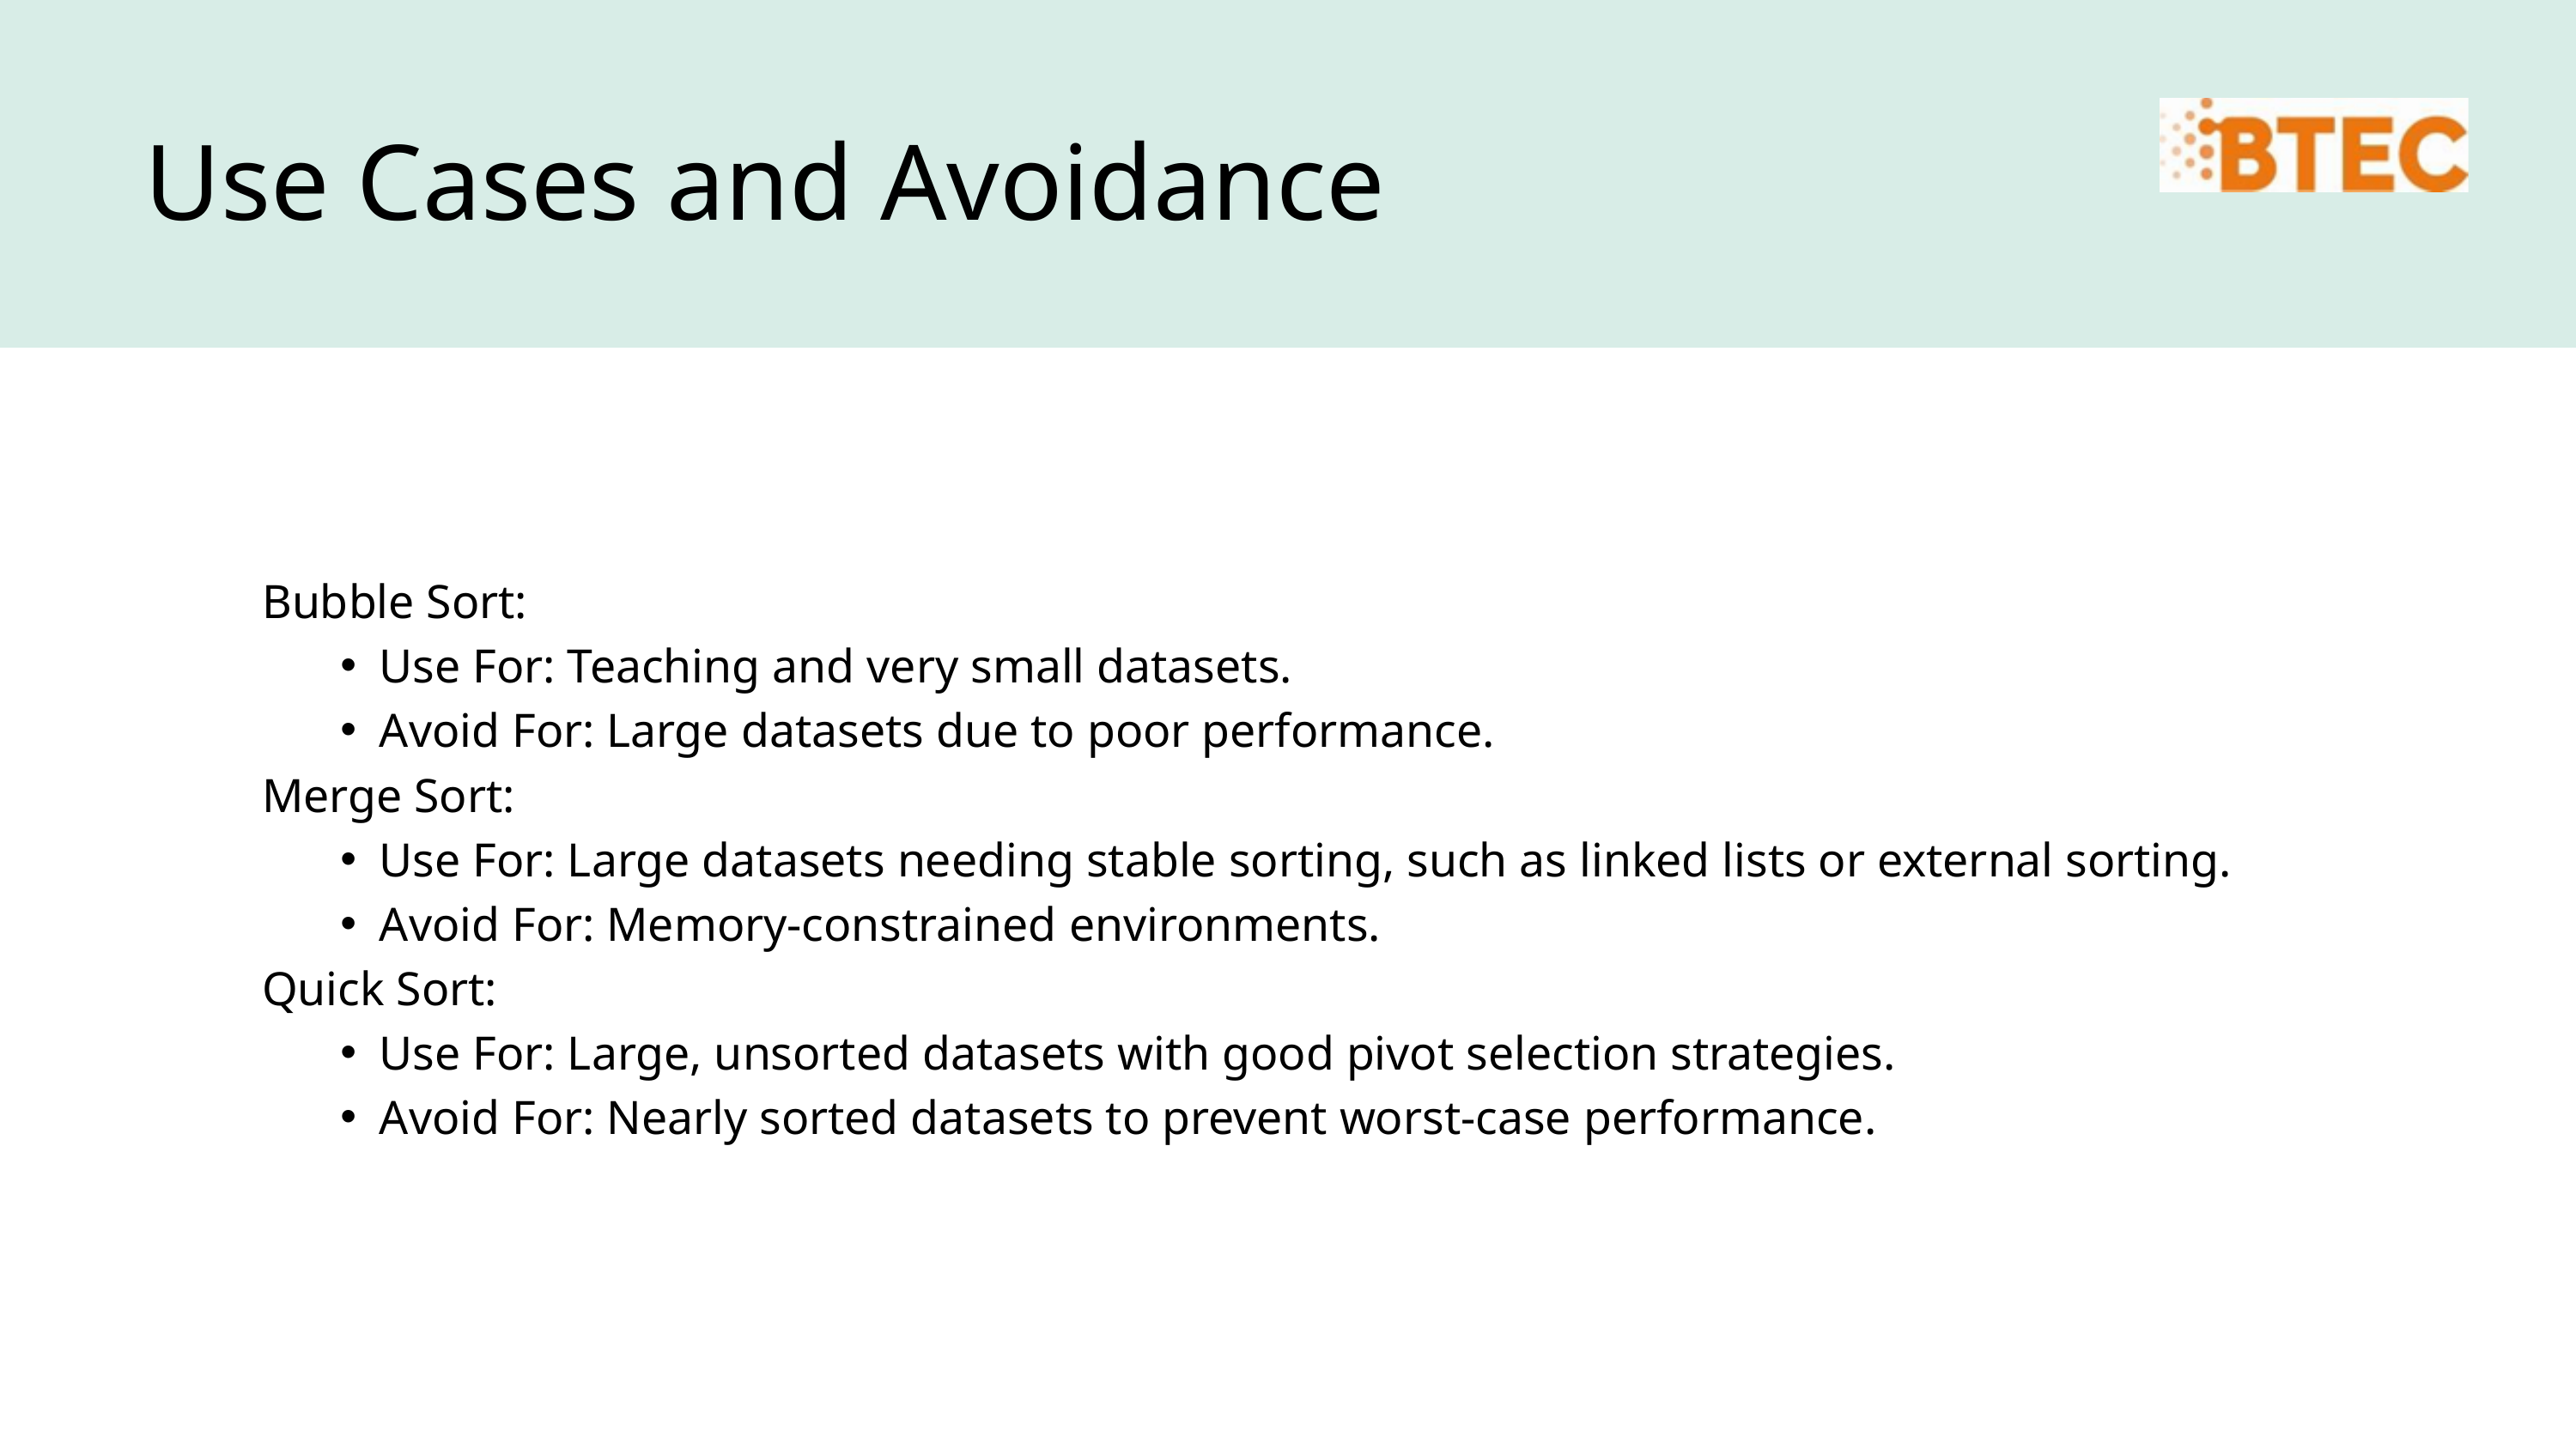

Use Cases and Avoidance
Bubble Sort:
Use For: Teaching and very small datasets.
Avoid For: Large datasets due to poor performance.
Merge Sort:
Use For: Large datasets needing stable sorting, such as linked lists or external sorting.
Avoid For: Memory-constrained environments.
Quick Sort:
Use For: Large, unsorted datasets with good pivot selection strategies.
Avoid For: Nearly sorted datasets to prevent worst-case performance.